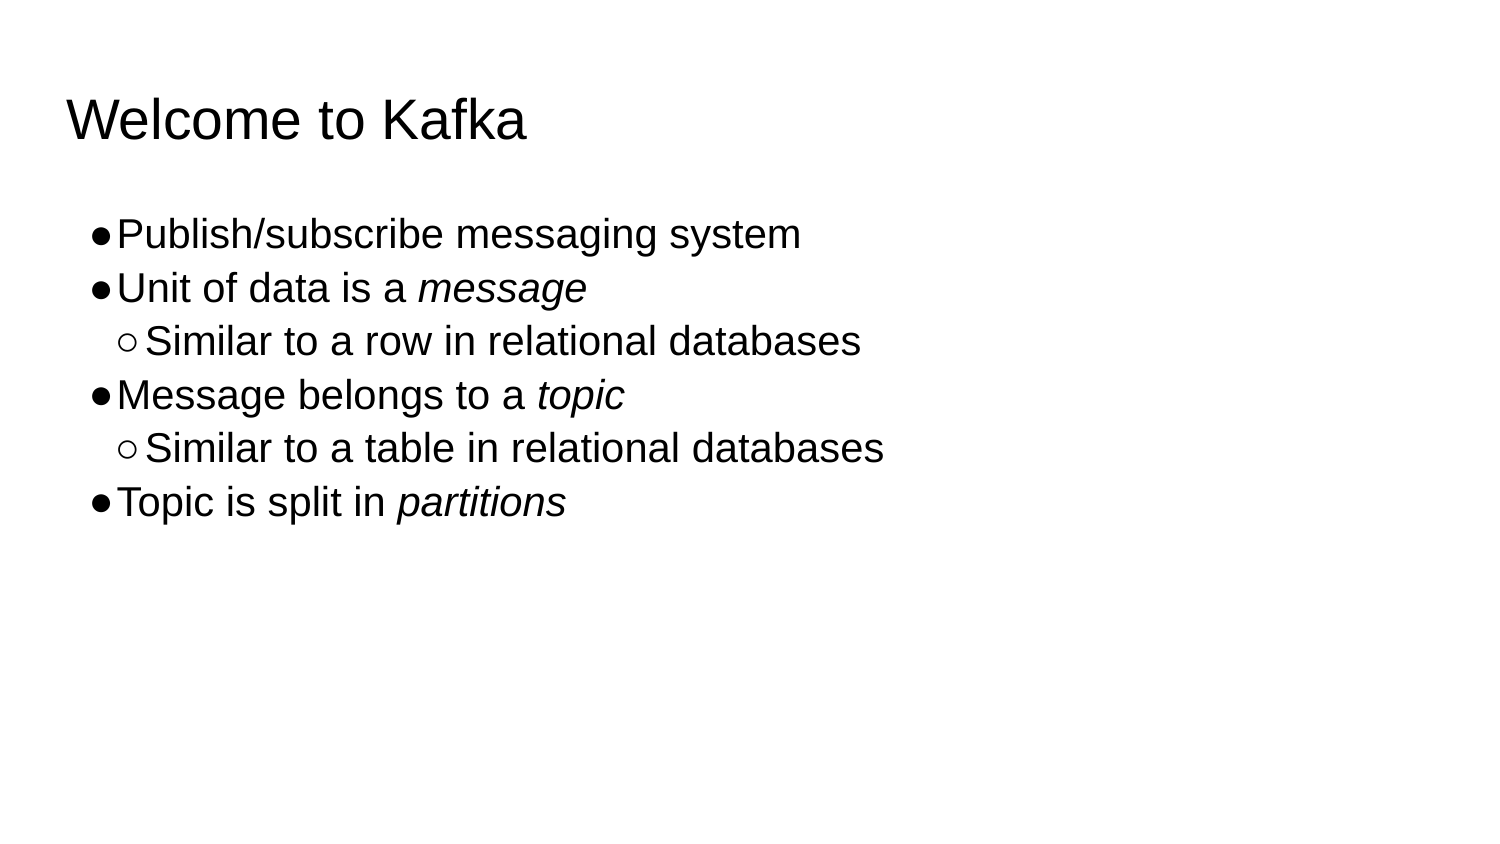

# Welcome to Kafka
Publish/subscribe messaging system
Unit of data is a message
Similar to a row in relational databases
Message belongs to a topic
Similar to a table in relational databases
Topic is split in partitions